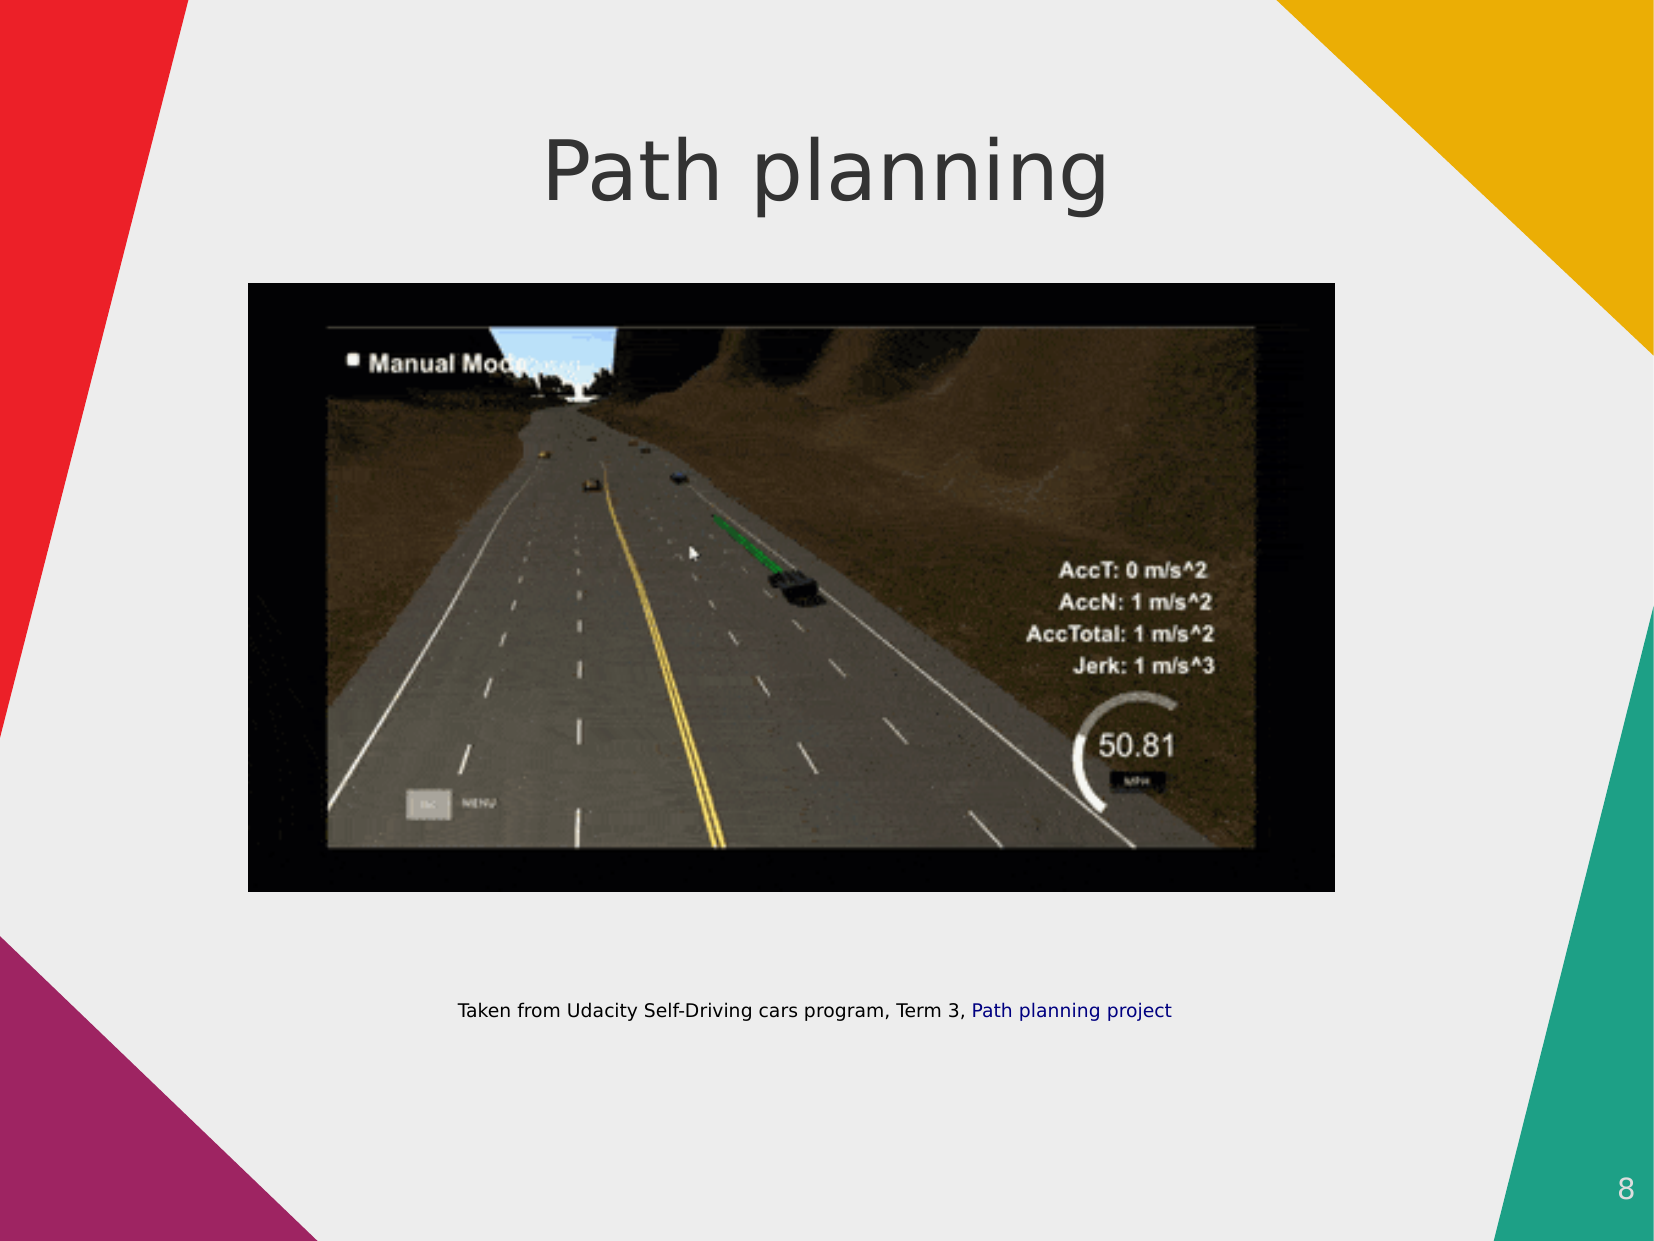

# Path planning
Taken from Udacity Self-Driving cars program, Term 3, Path planning project
8